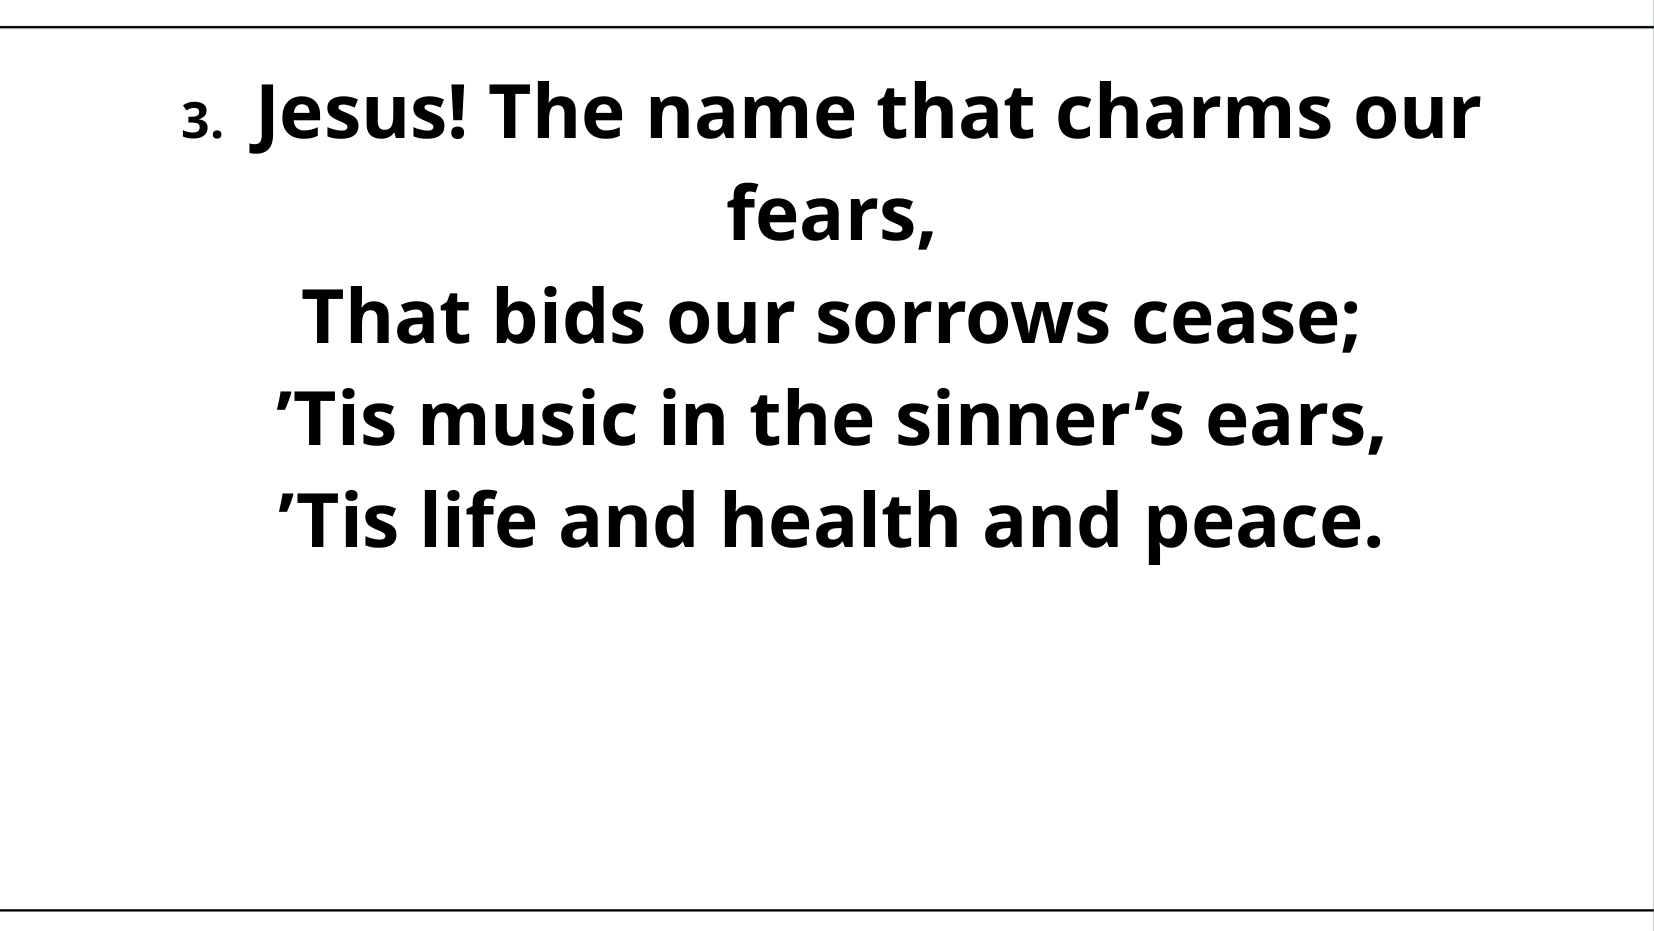

3.	Jesus! The name that charms our fears,
That bids our sorrows cease;
’Tis music in the sinner’s ears,
’Tis life and health and peace.